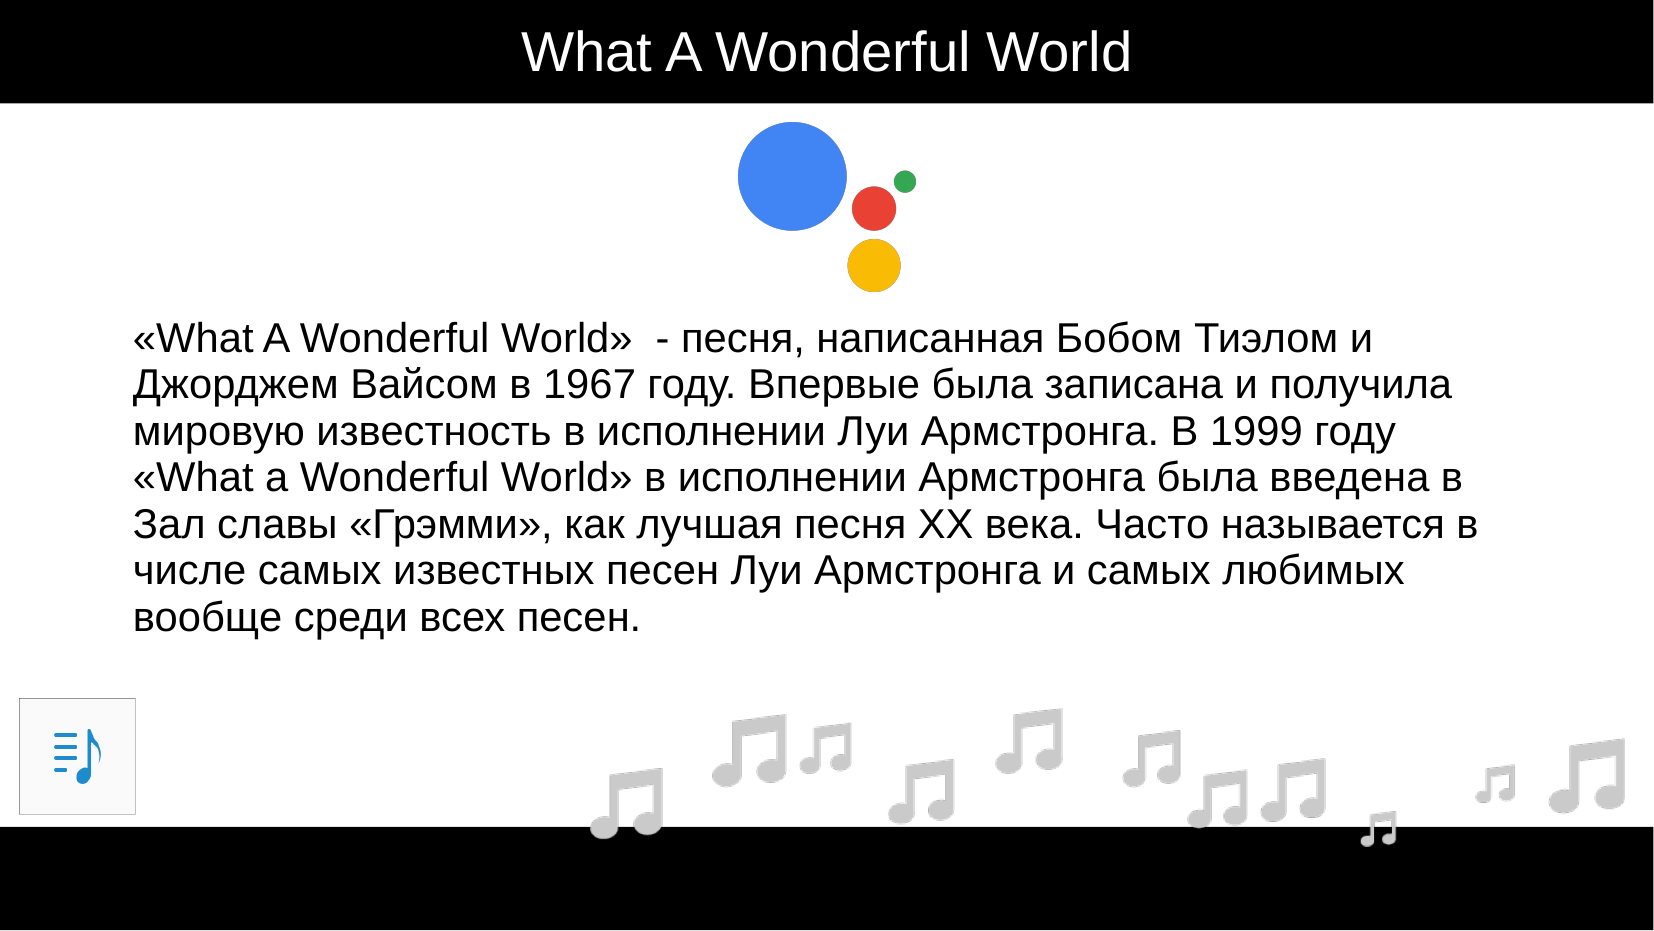

# What A Wonderful World
«What A Wonderful World» - песня, написанная Бобом Тиэлом и Джорджем Вайсом в 1967 году. Впервые была записана и получила мировую известность в исполнении Луи Армстронга. В 1999 году «What a Wonderful World» в исполнении Армстронга была введена в Зал славы «Грэмми», как лучшая песня XX века. Часто называется в числе самых известных песен Луи Армстронга и самых любимых вообще среди всех песен.